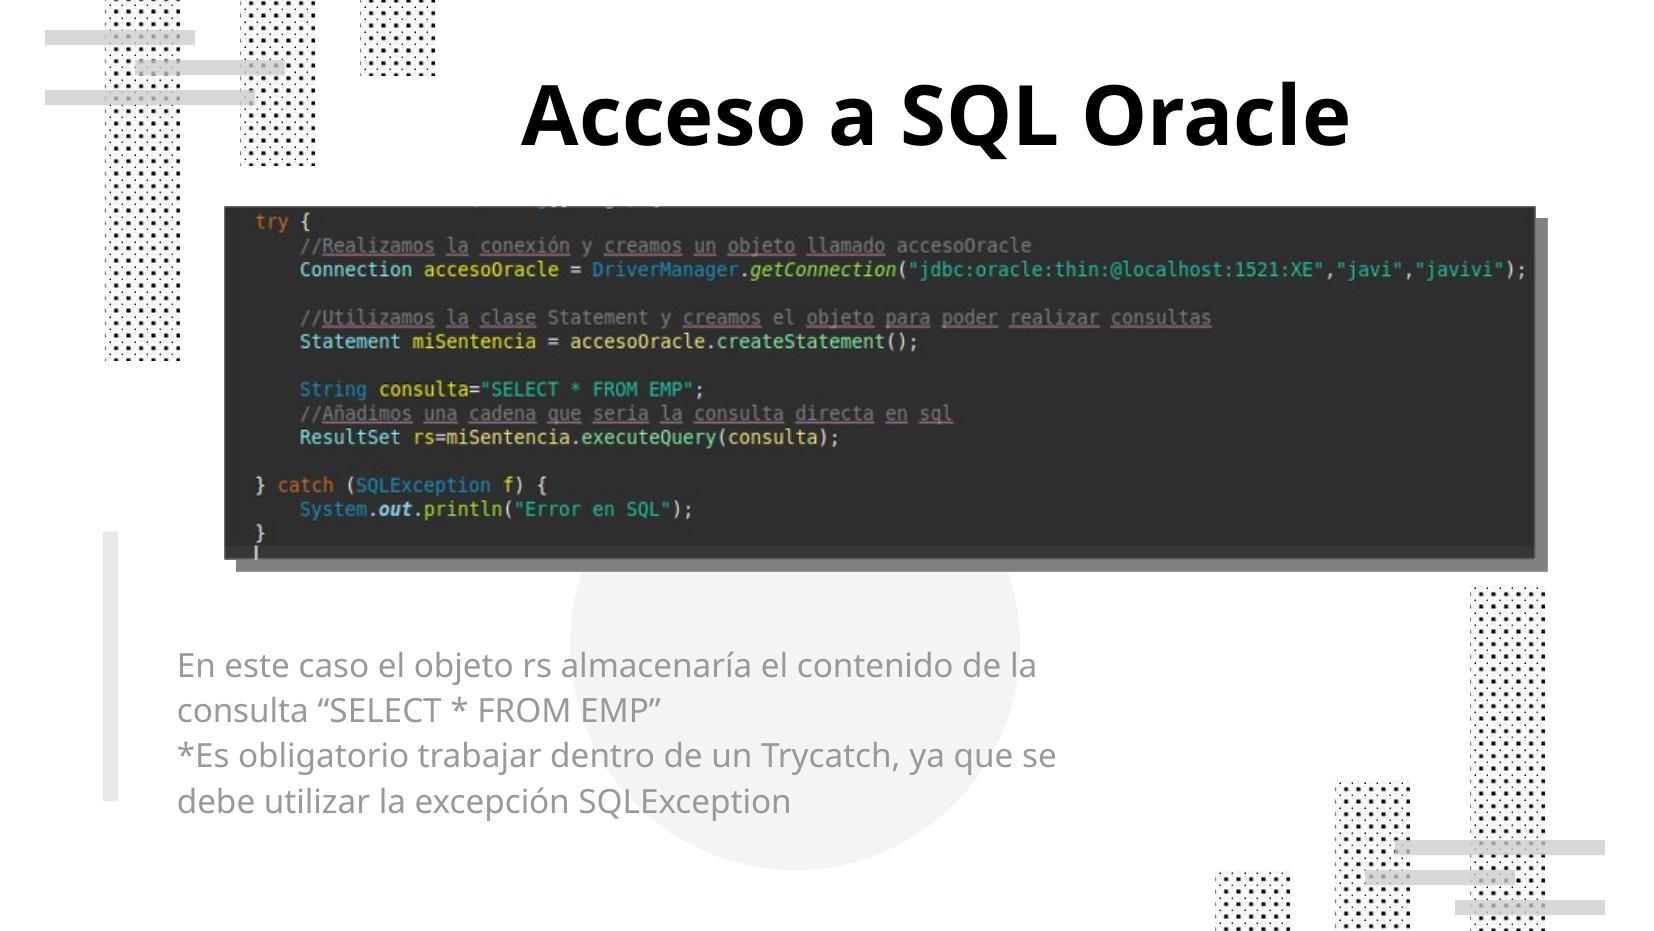

Acceso a SQL Oracle
En este caso el objeto rs almacenaría el contenido de la consulta “SELECT * FROM EMP”
*Es obligatorio trabajar dentro de un Trycatch, ya que se debe utilizar la excepción SQLException